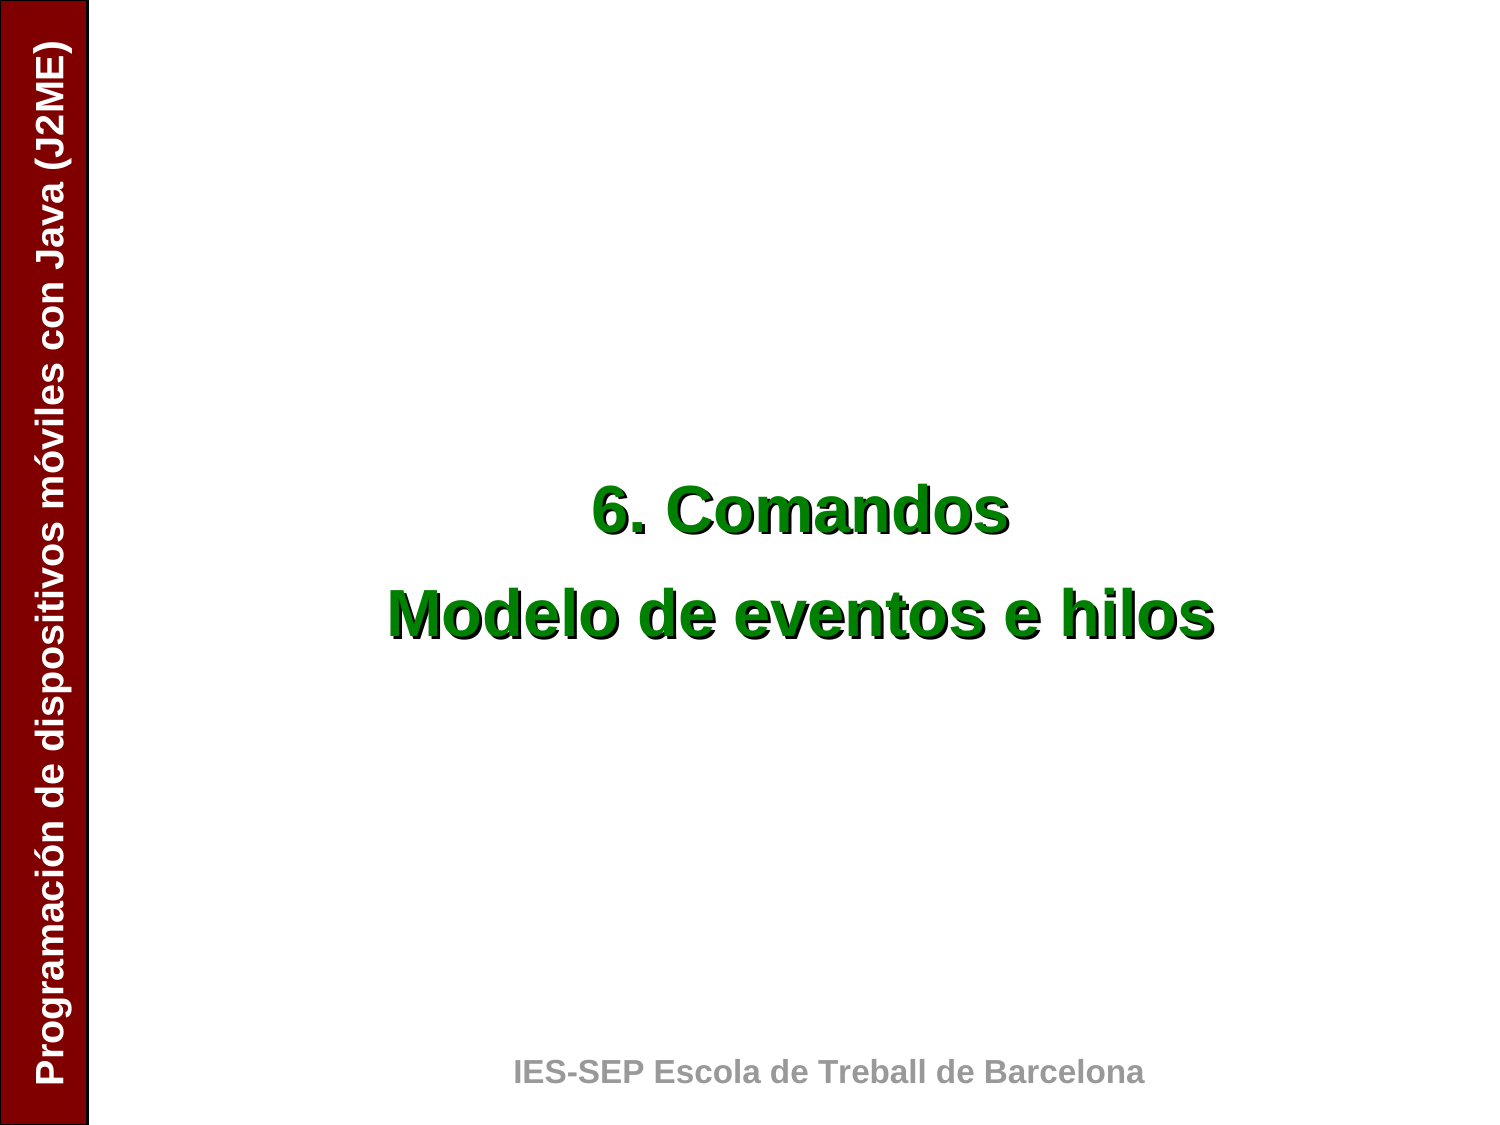

#
6. Comandos
Modelo de eventos e hilos